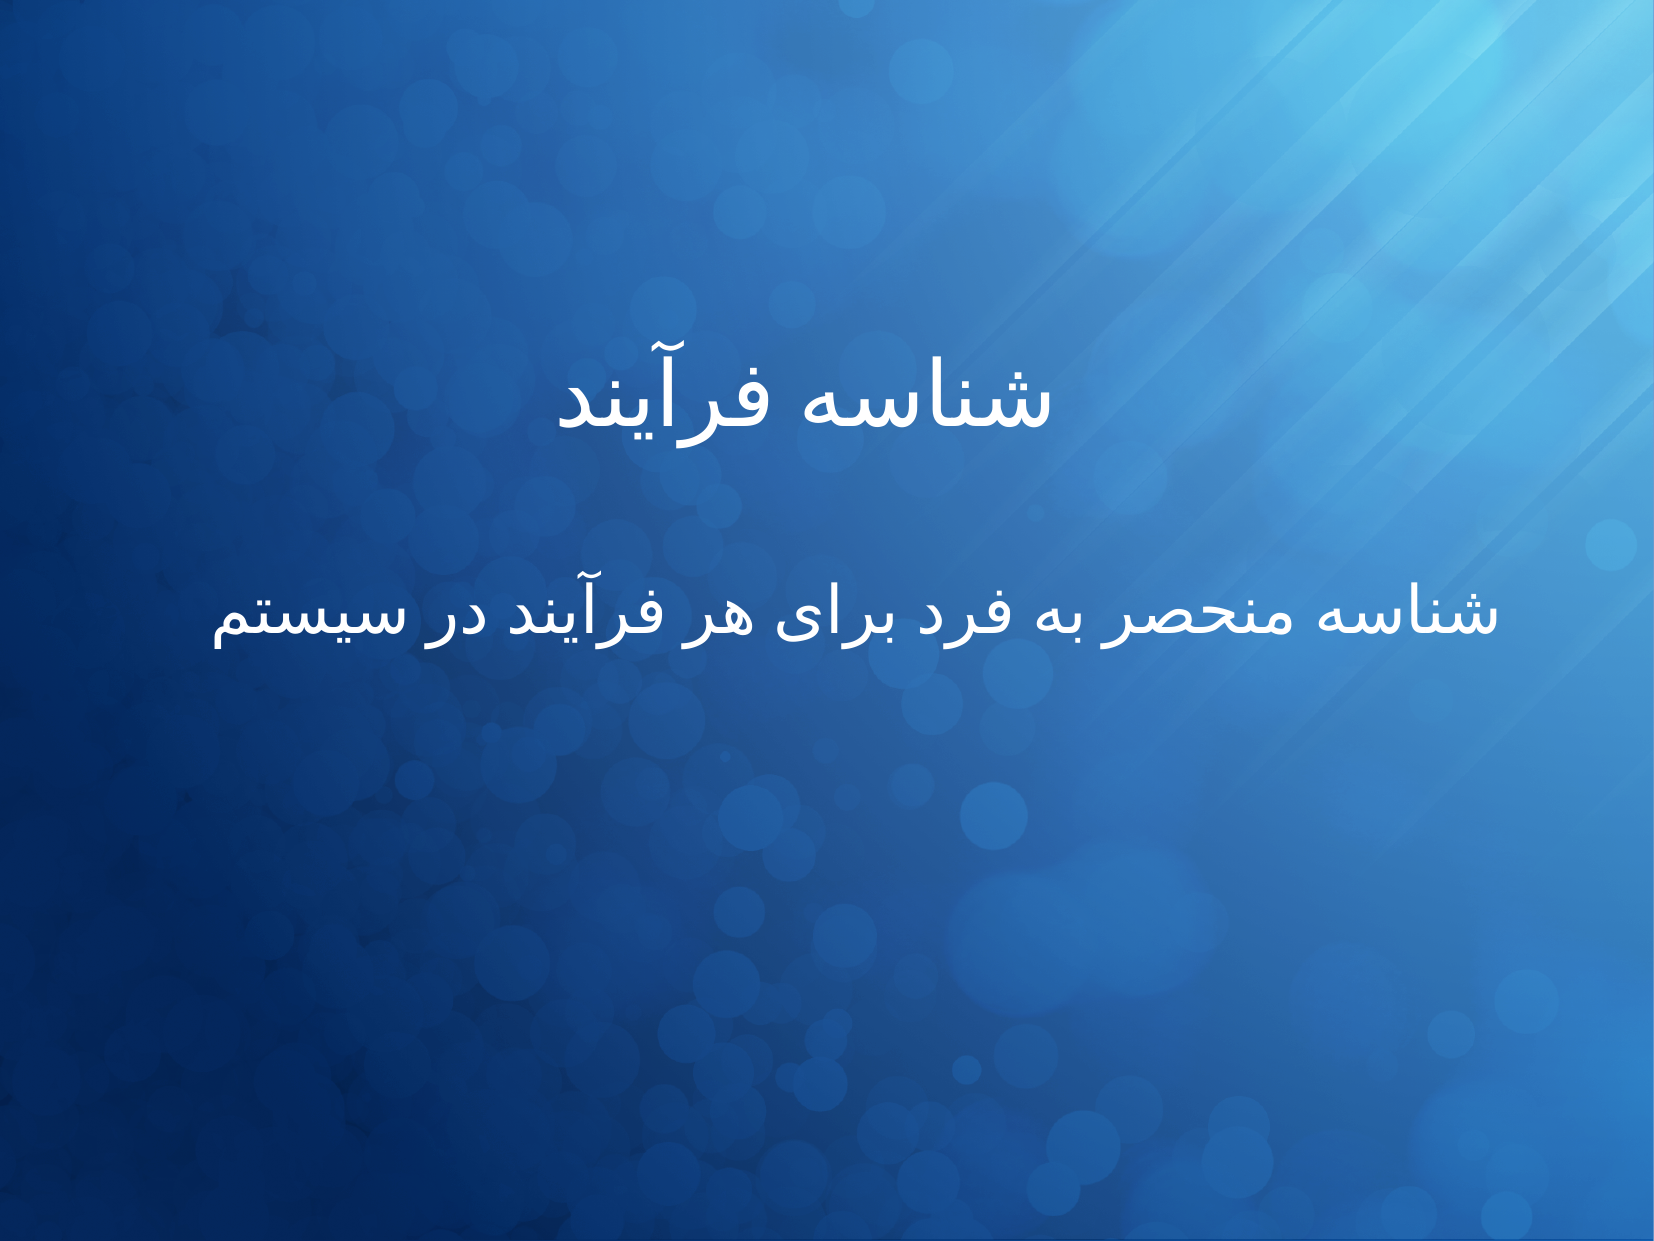

# شناسه فرآیند
شناسه منحصر به فرد برای هر فرآیند در سیستم